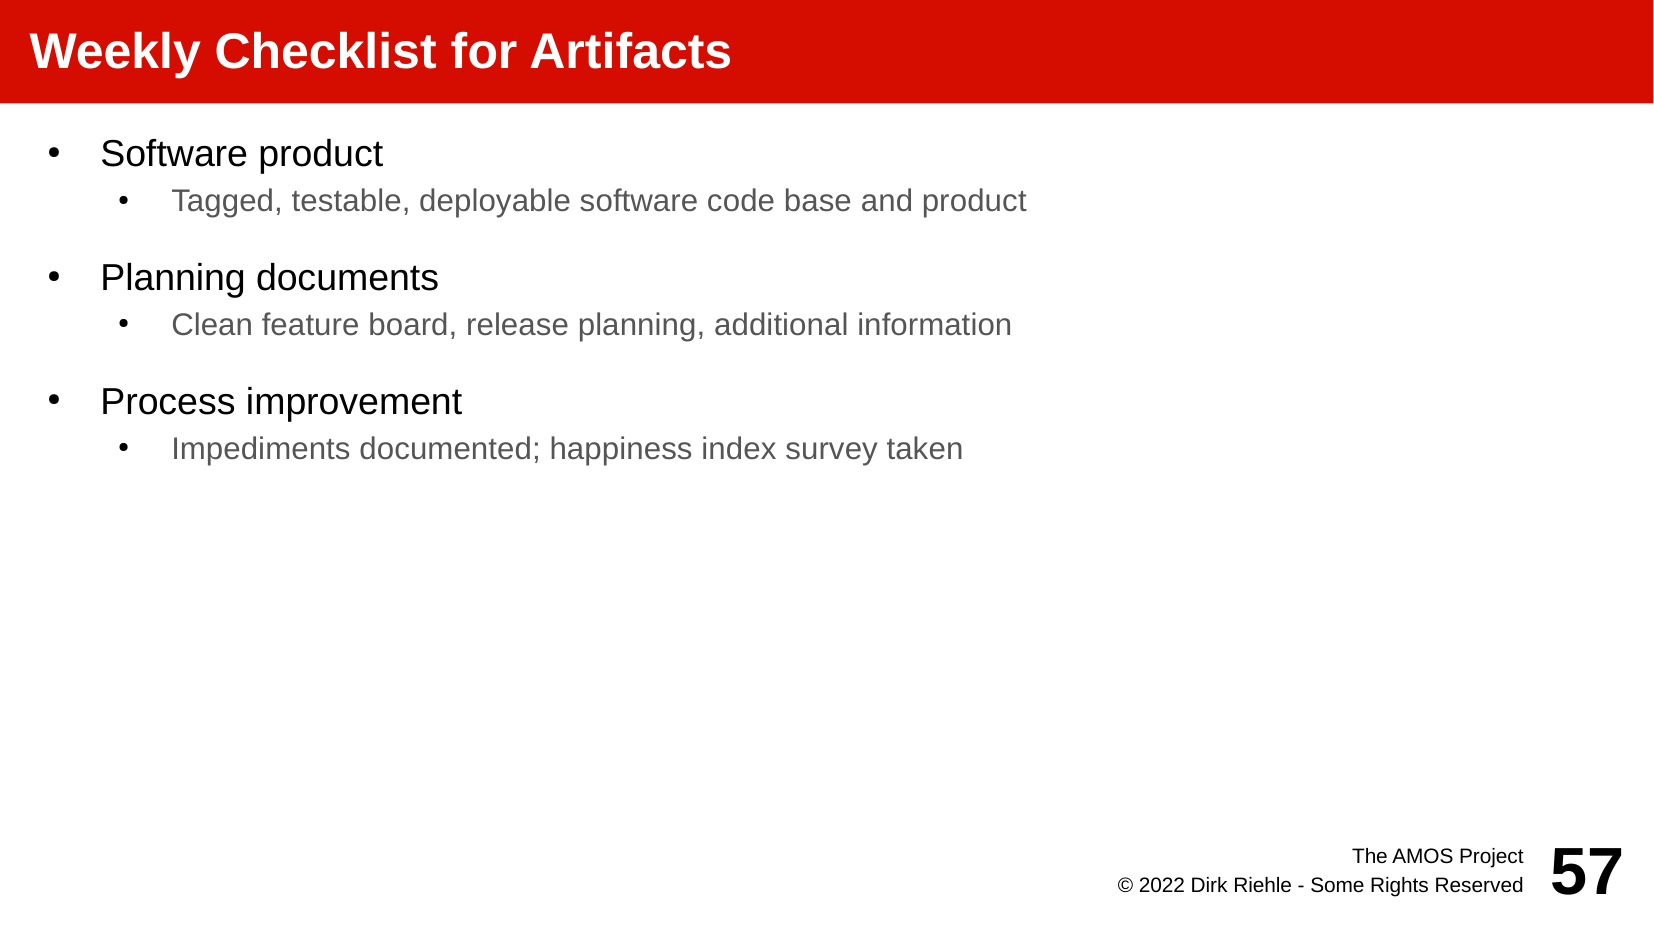

# Weekly Checklist for Artifacts
Software product
Tagged, testable, deployable software code base and product
Planning documents
Clean feature board, release planning, additional information
Process improvement
Impediments documented; happiness index survey taken
The AMOS Project
57
© 2022 Dirk Riehle - Some Rights Reserved